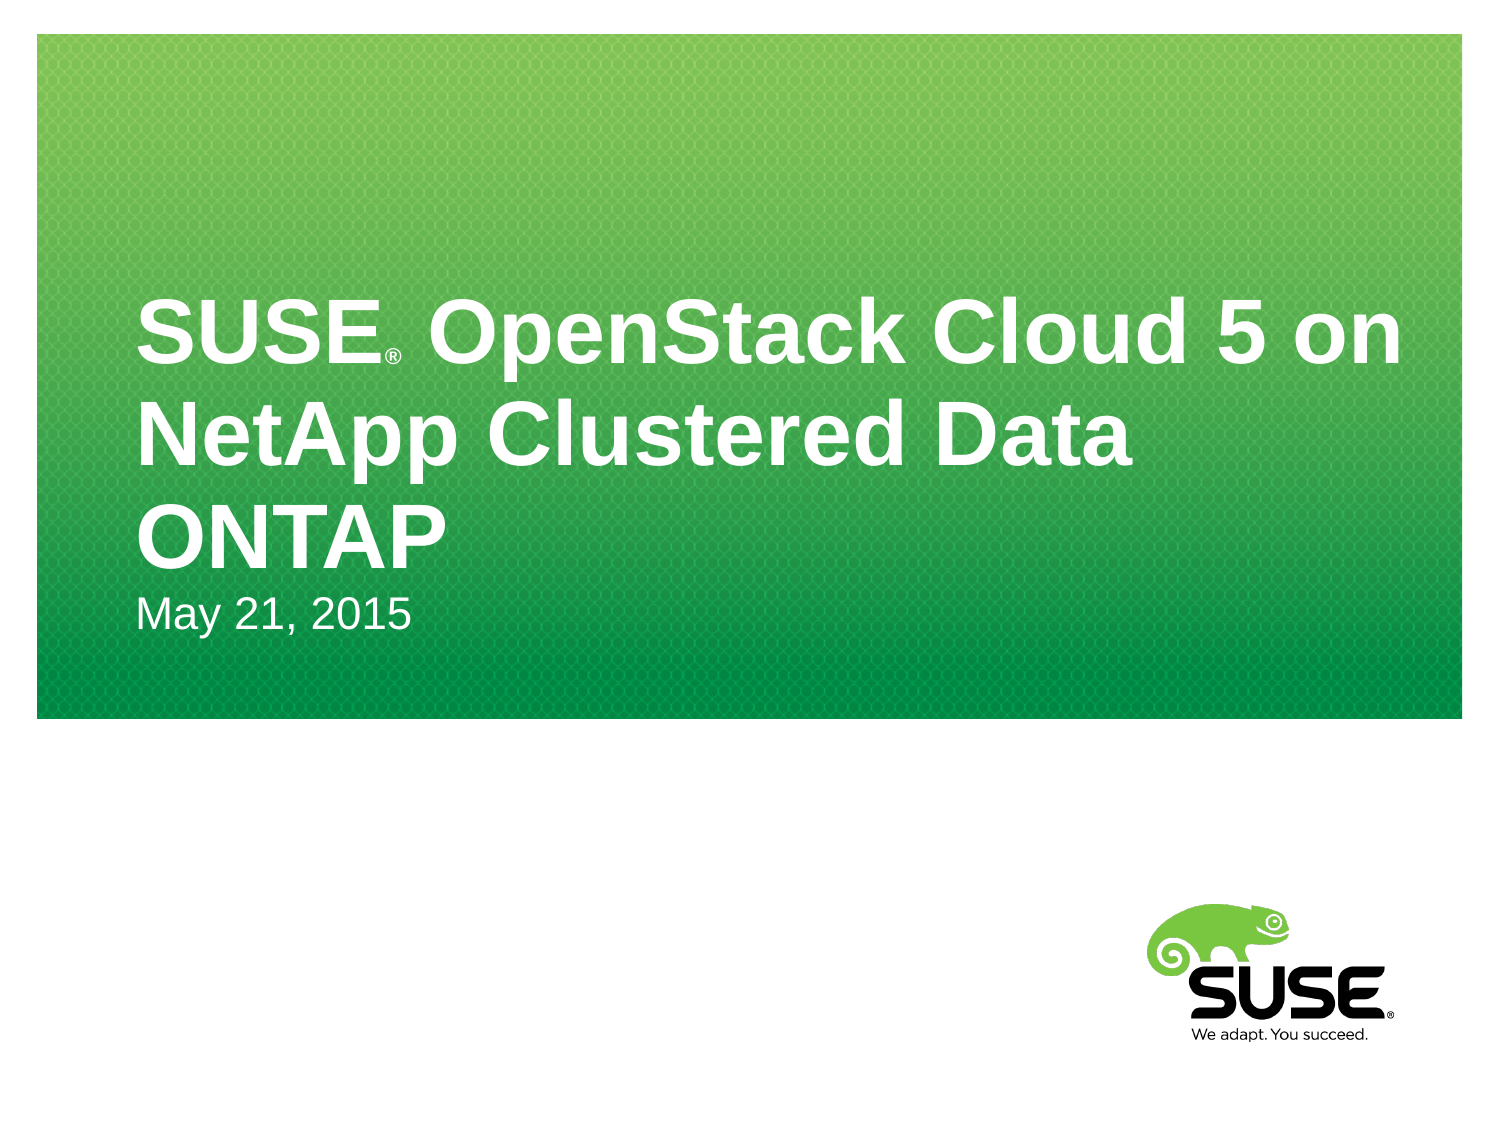

# SUSE® OpenStack Cloud 5 on NetApp Clustered Data ONTAP May 21, 2015